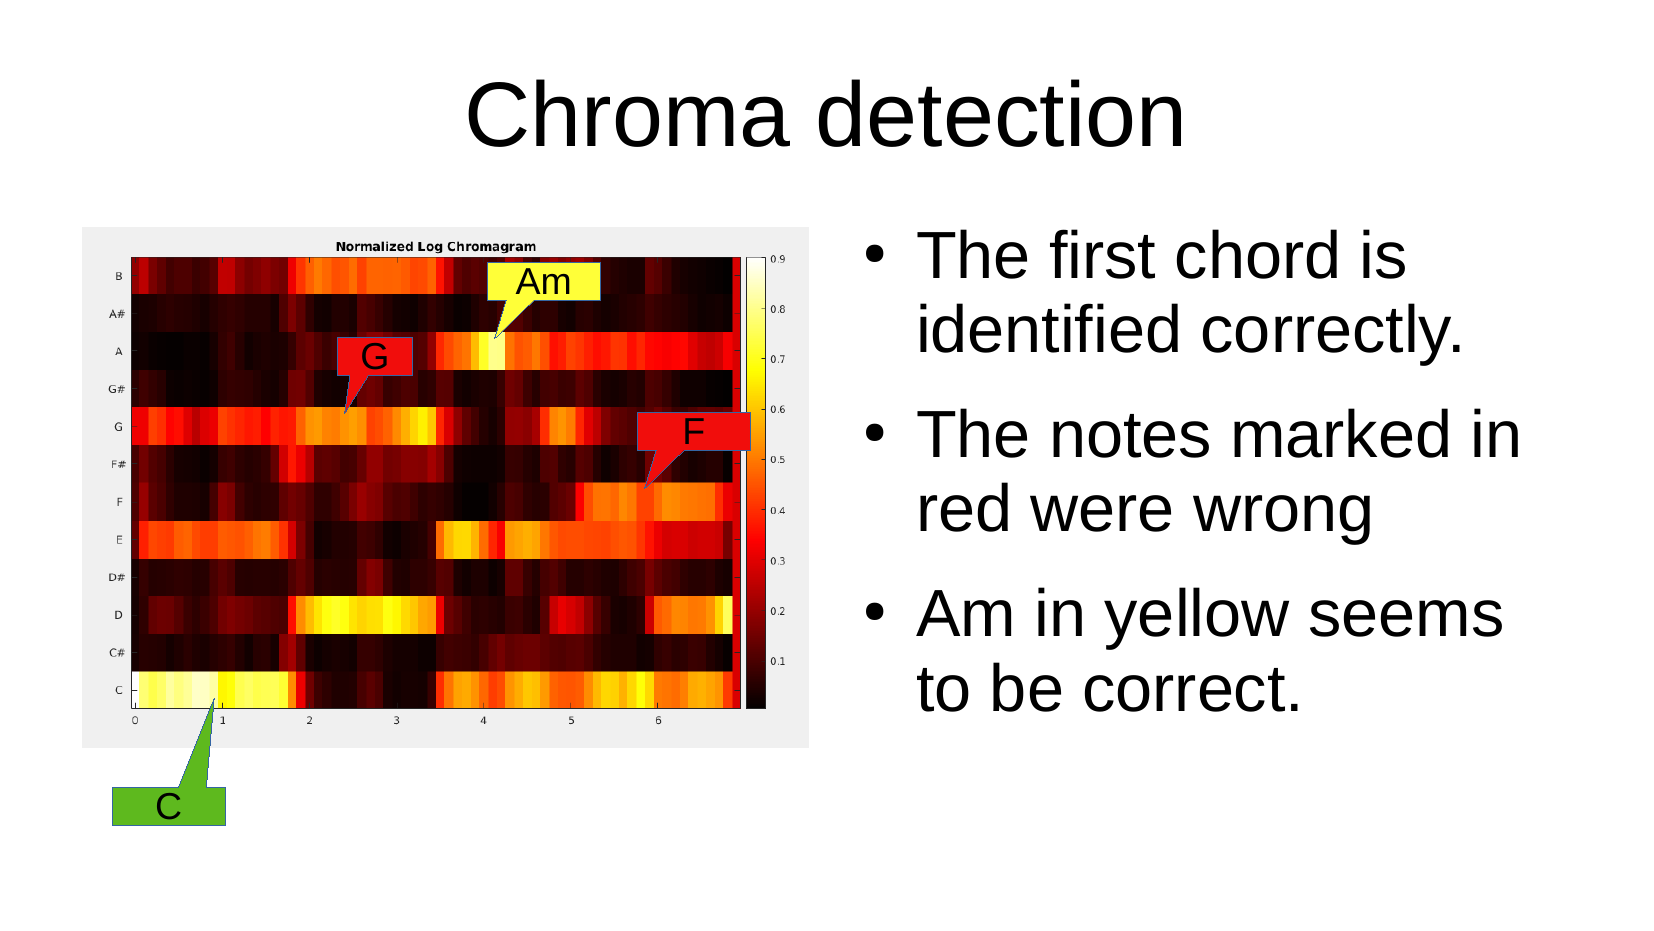

# Chroma detection
The first chord is identified correctly.
The notes marked in red were wrong
Am in yellow seems to be correct.
Am
G
F
C